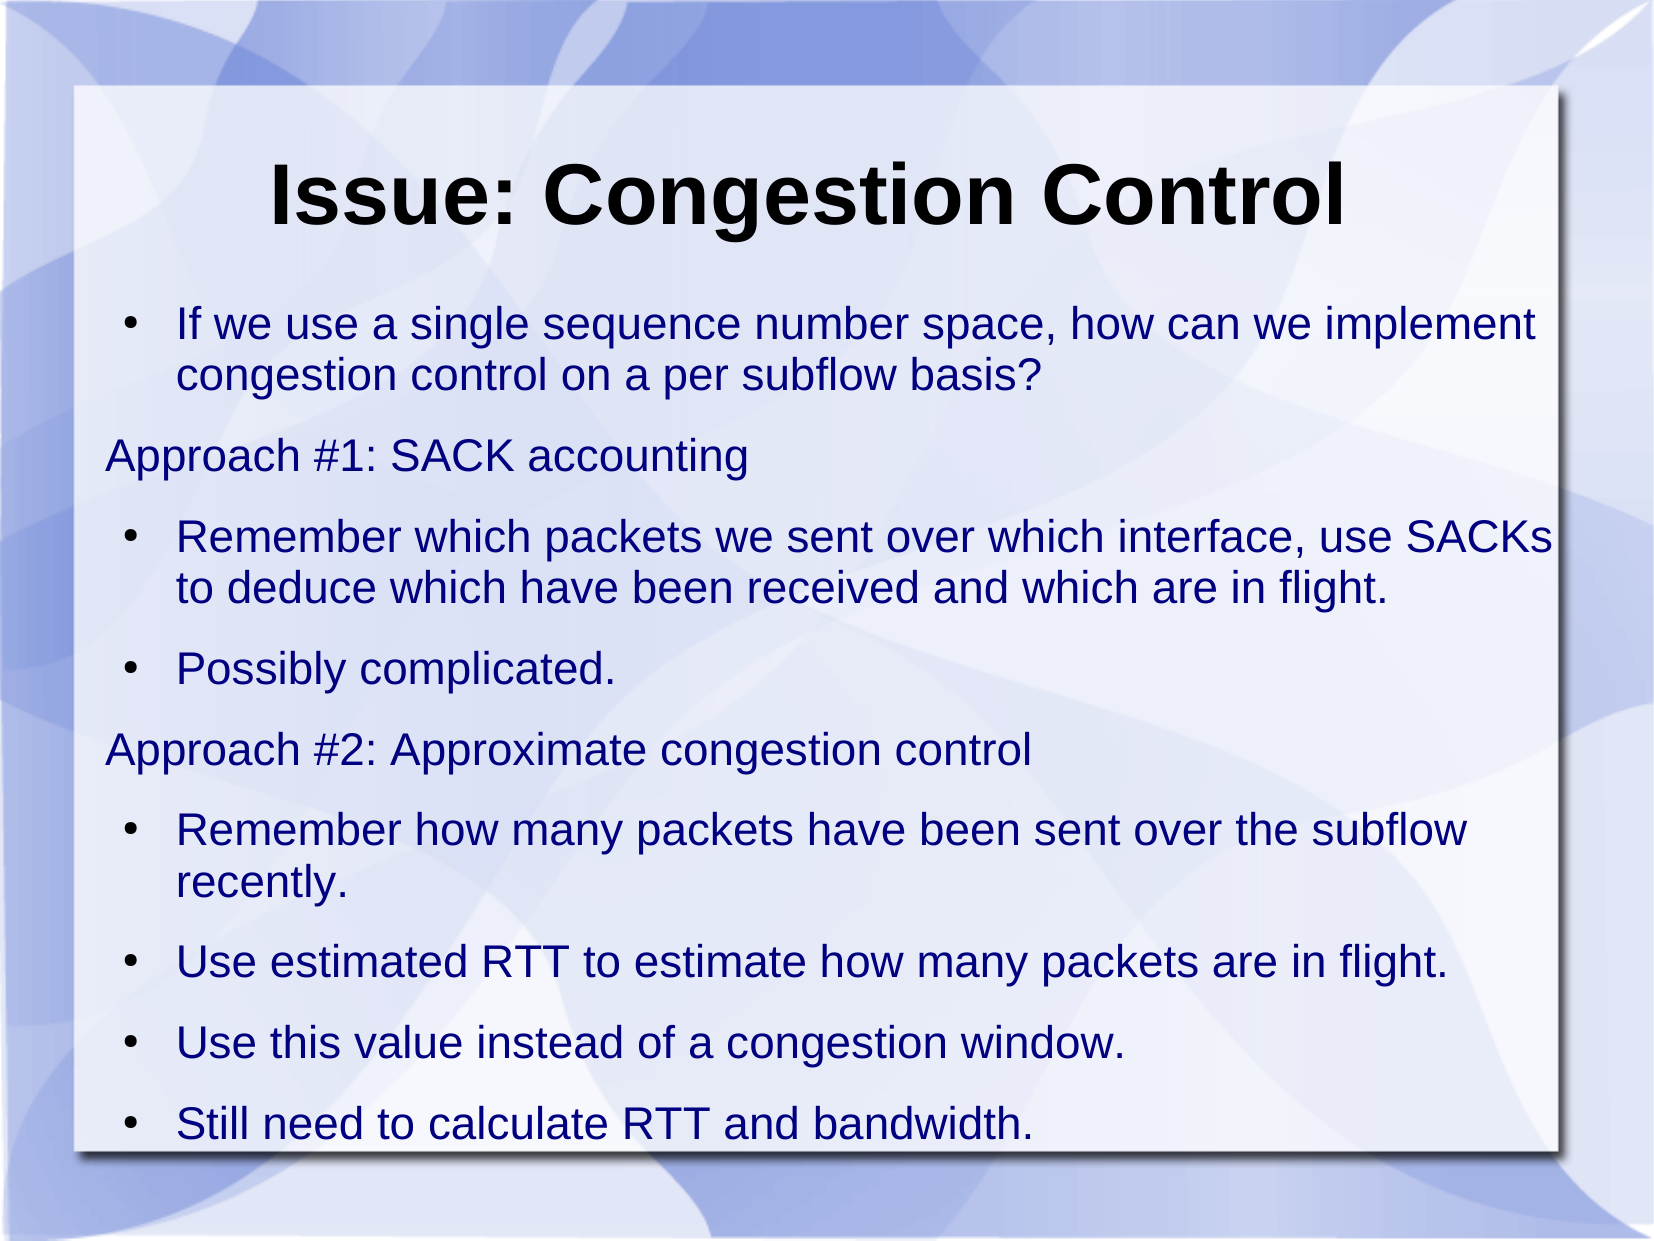

# Issue: Congestion Control
If we use a single sequence number space, how can we implement congestion control on a per subflow basis?
Approach #1: SACK accounting
Remember which packets we sent over which interface, use SACKs to deduce which have been received and which are in flight.
Possibly complicated.
Approach #2: Approximate congestion control
Remember how many packets have been sent over the subflow recently.
Use estimated RTT to estimate how many packets are in flight.
Use this value instead of a congestion window.
Still need to calculate RTT and bandwidth.